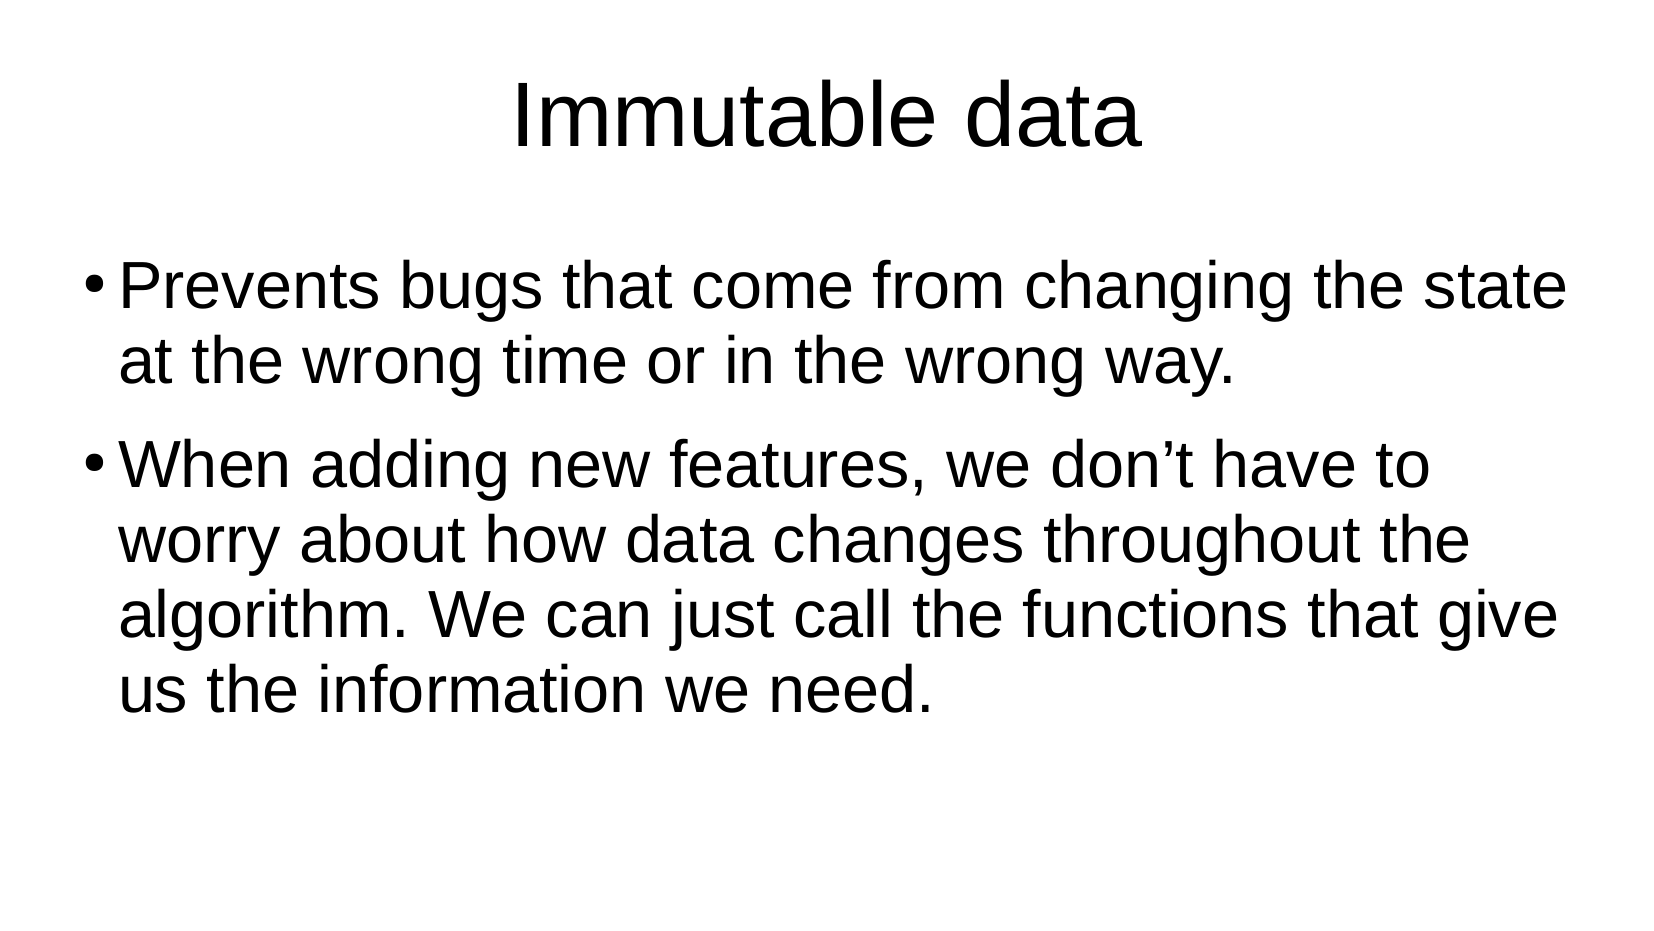

# Immutable data
Prevents bugs that come from changing the state at the wrong time or in the wrong way.
When adding new features, we don’t have to worry about how data changes throughout the algorithm. We can just call the functions that give us the information we need.